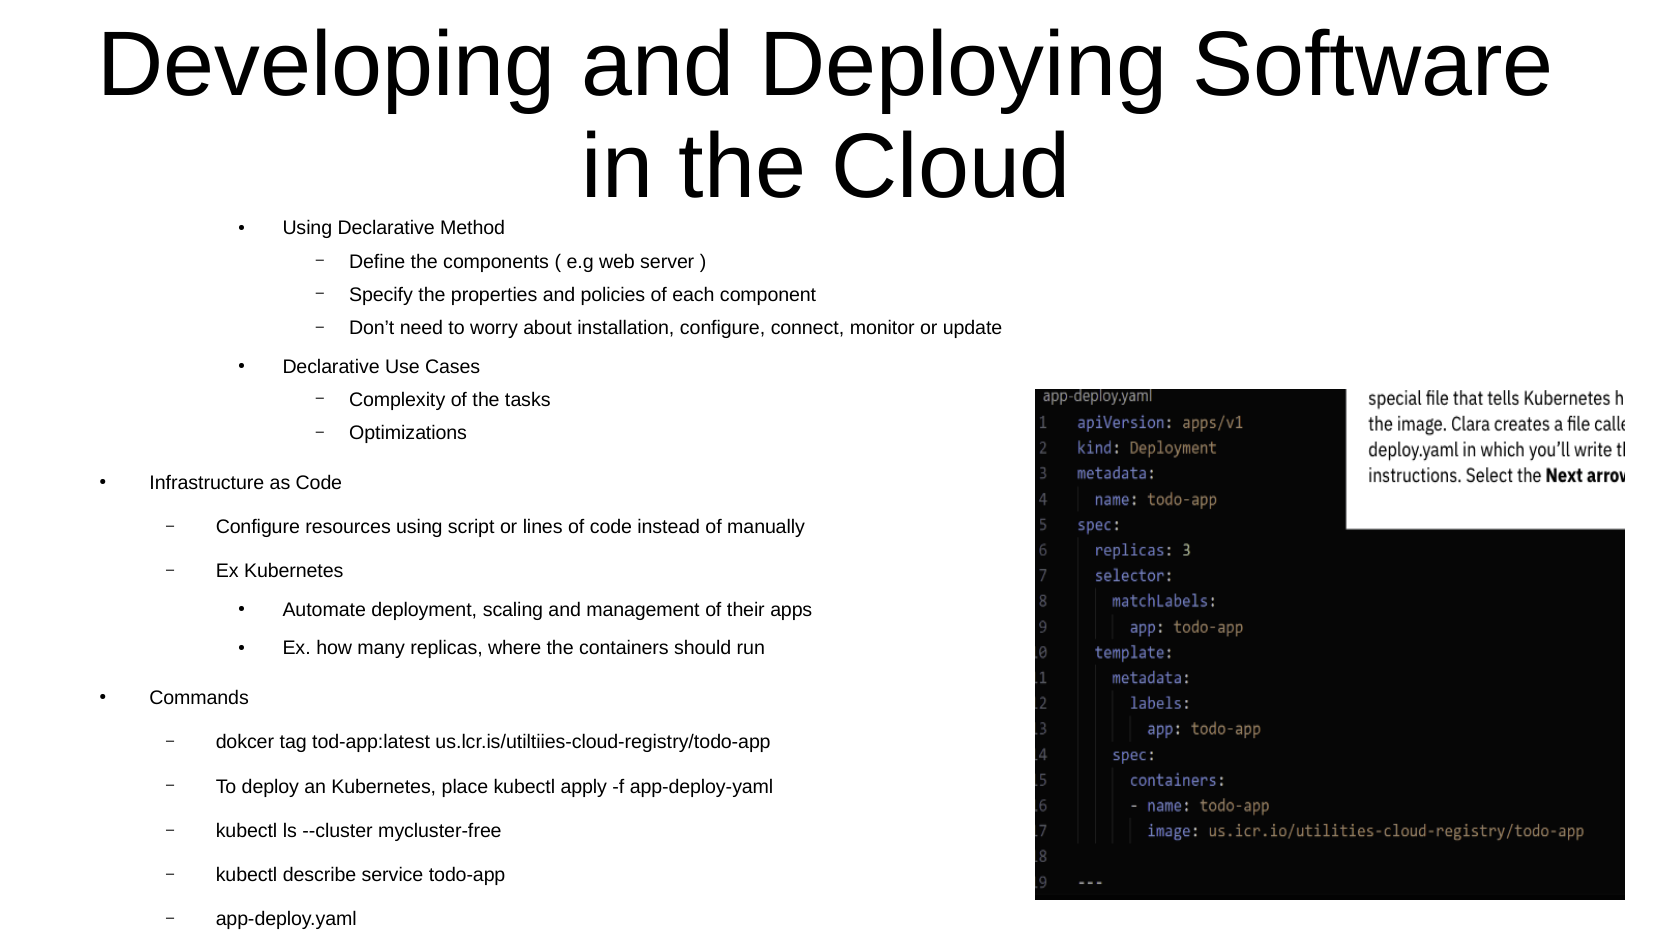

# Developing and Deploying Software in the Cloud
Using Declarative Method
Define the components ( e.g web server )
Specify the properties and policies of each component
Don’t need to worry about installation, configure, connect, monitor or update
Declarative Use Cases
Complexity of the tasks
Optimizations
Infrastructure as Code
Configure resources using script or lines of code instead of manually
Ex Kubernetes
Automate deployment, scaling and management of their apps
Ex. how many replicas, where the containers should run
Commands
dokcer tag tod-app:latest us.lcr.is/utiltiies-cloud-registry/todo-app
To deploy an Kubernetes, place kubectl apply -f app-deploy-yaml
kubectl ls --cluster mycluster-free
kubectl describe service todo-app
app-deploy.yaml